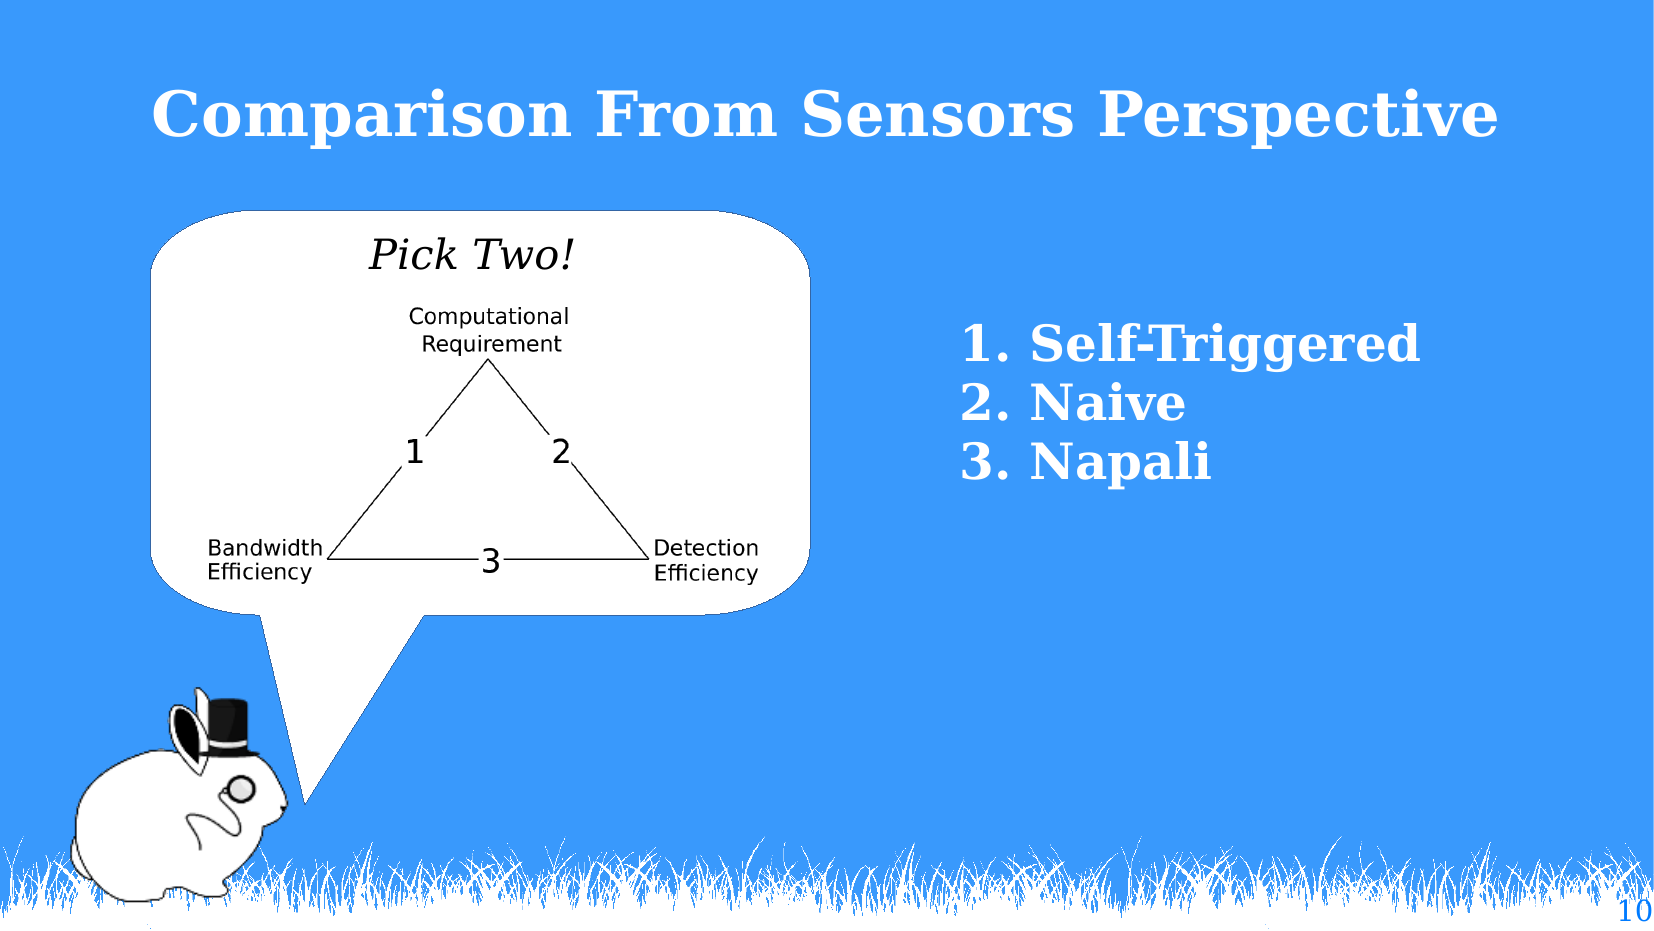

# Comparison From Sensors Perspective
Pick Two!
1. Self-Triggered
2. Naive
3. Napali
10